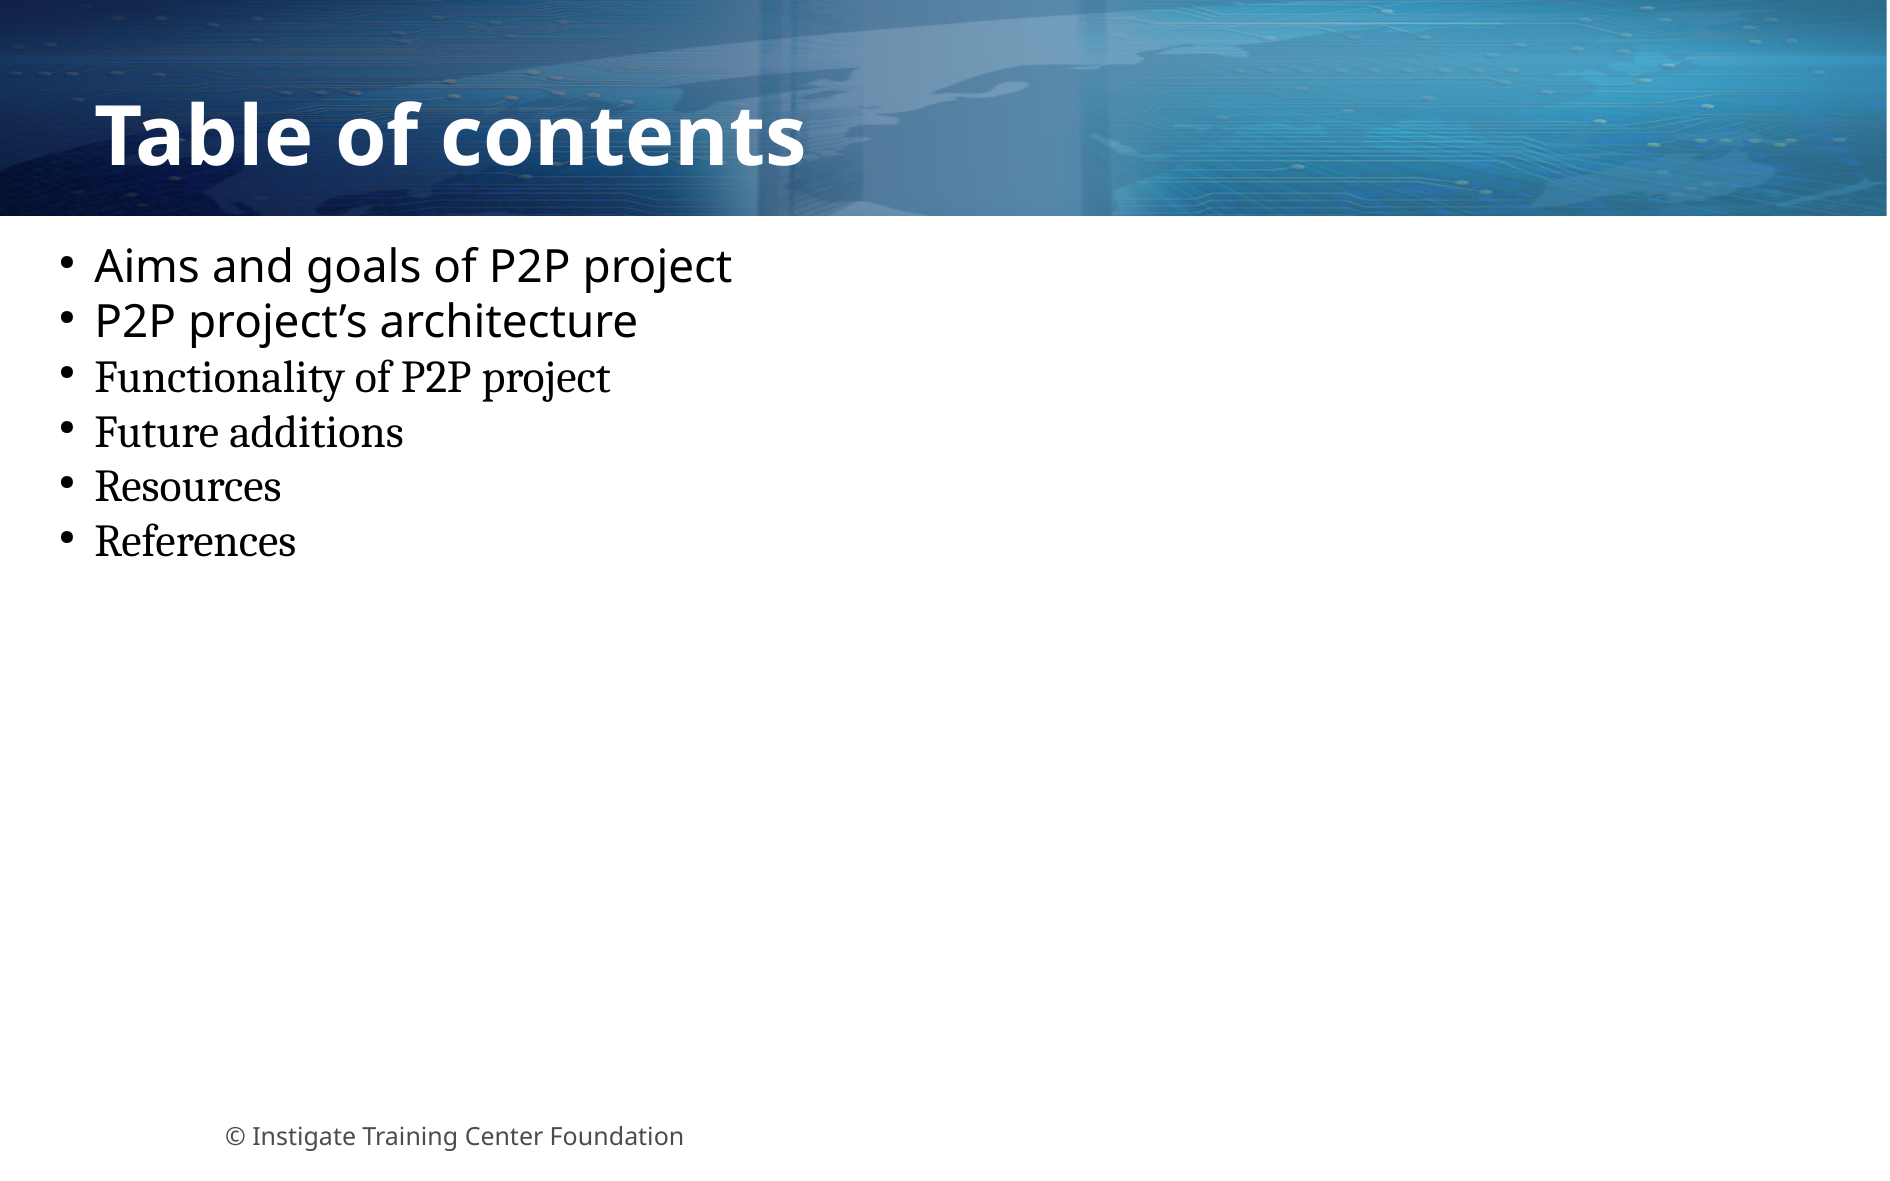

Table of contents
Aims and goals of P2P project
P2P project’s architecture
Functionality of P2P project
Future additions
Resources
References